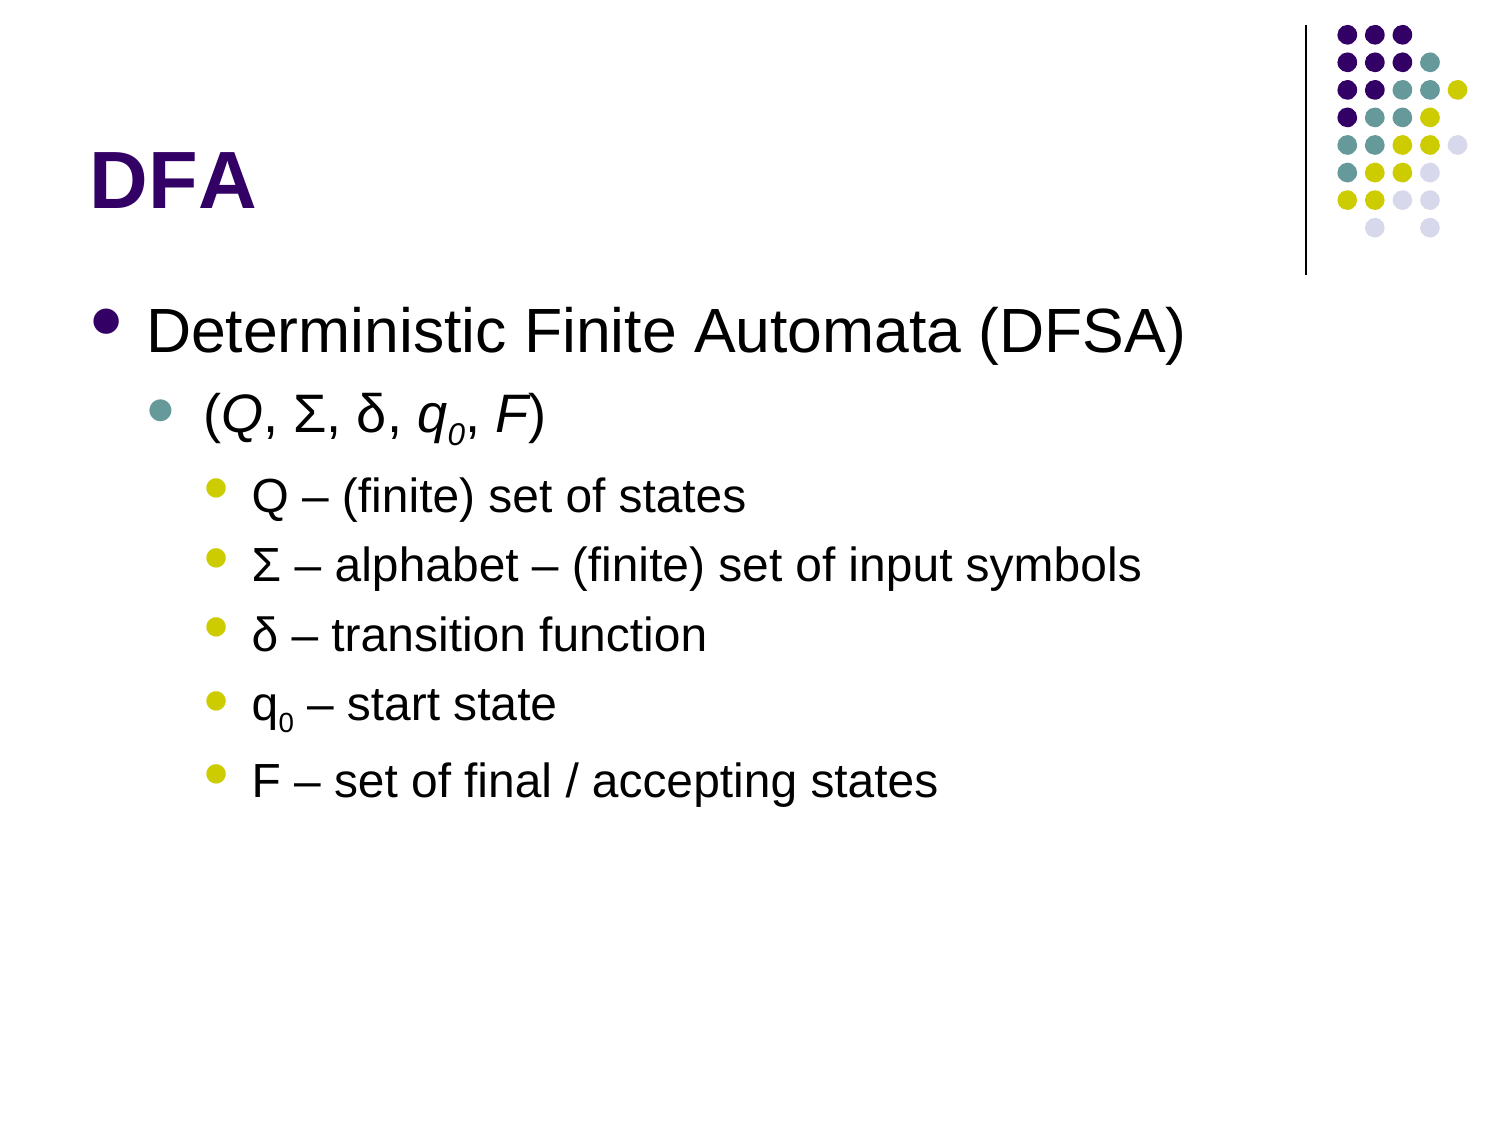

# DFA
Deterministic Finite Automata (DFSA)
(Q, Σ, δ, q0, F)
Q – (finite) set of states
Σ – alphabet – (finite) set of input symbols
δ – transition function
q0 – start state
F – set of final / accepting states